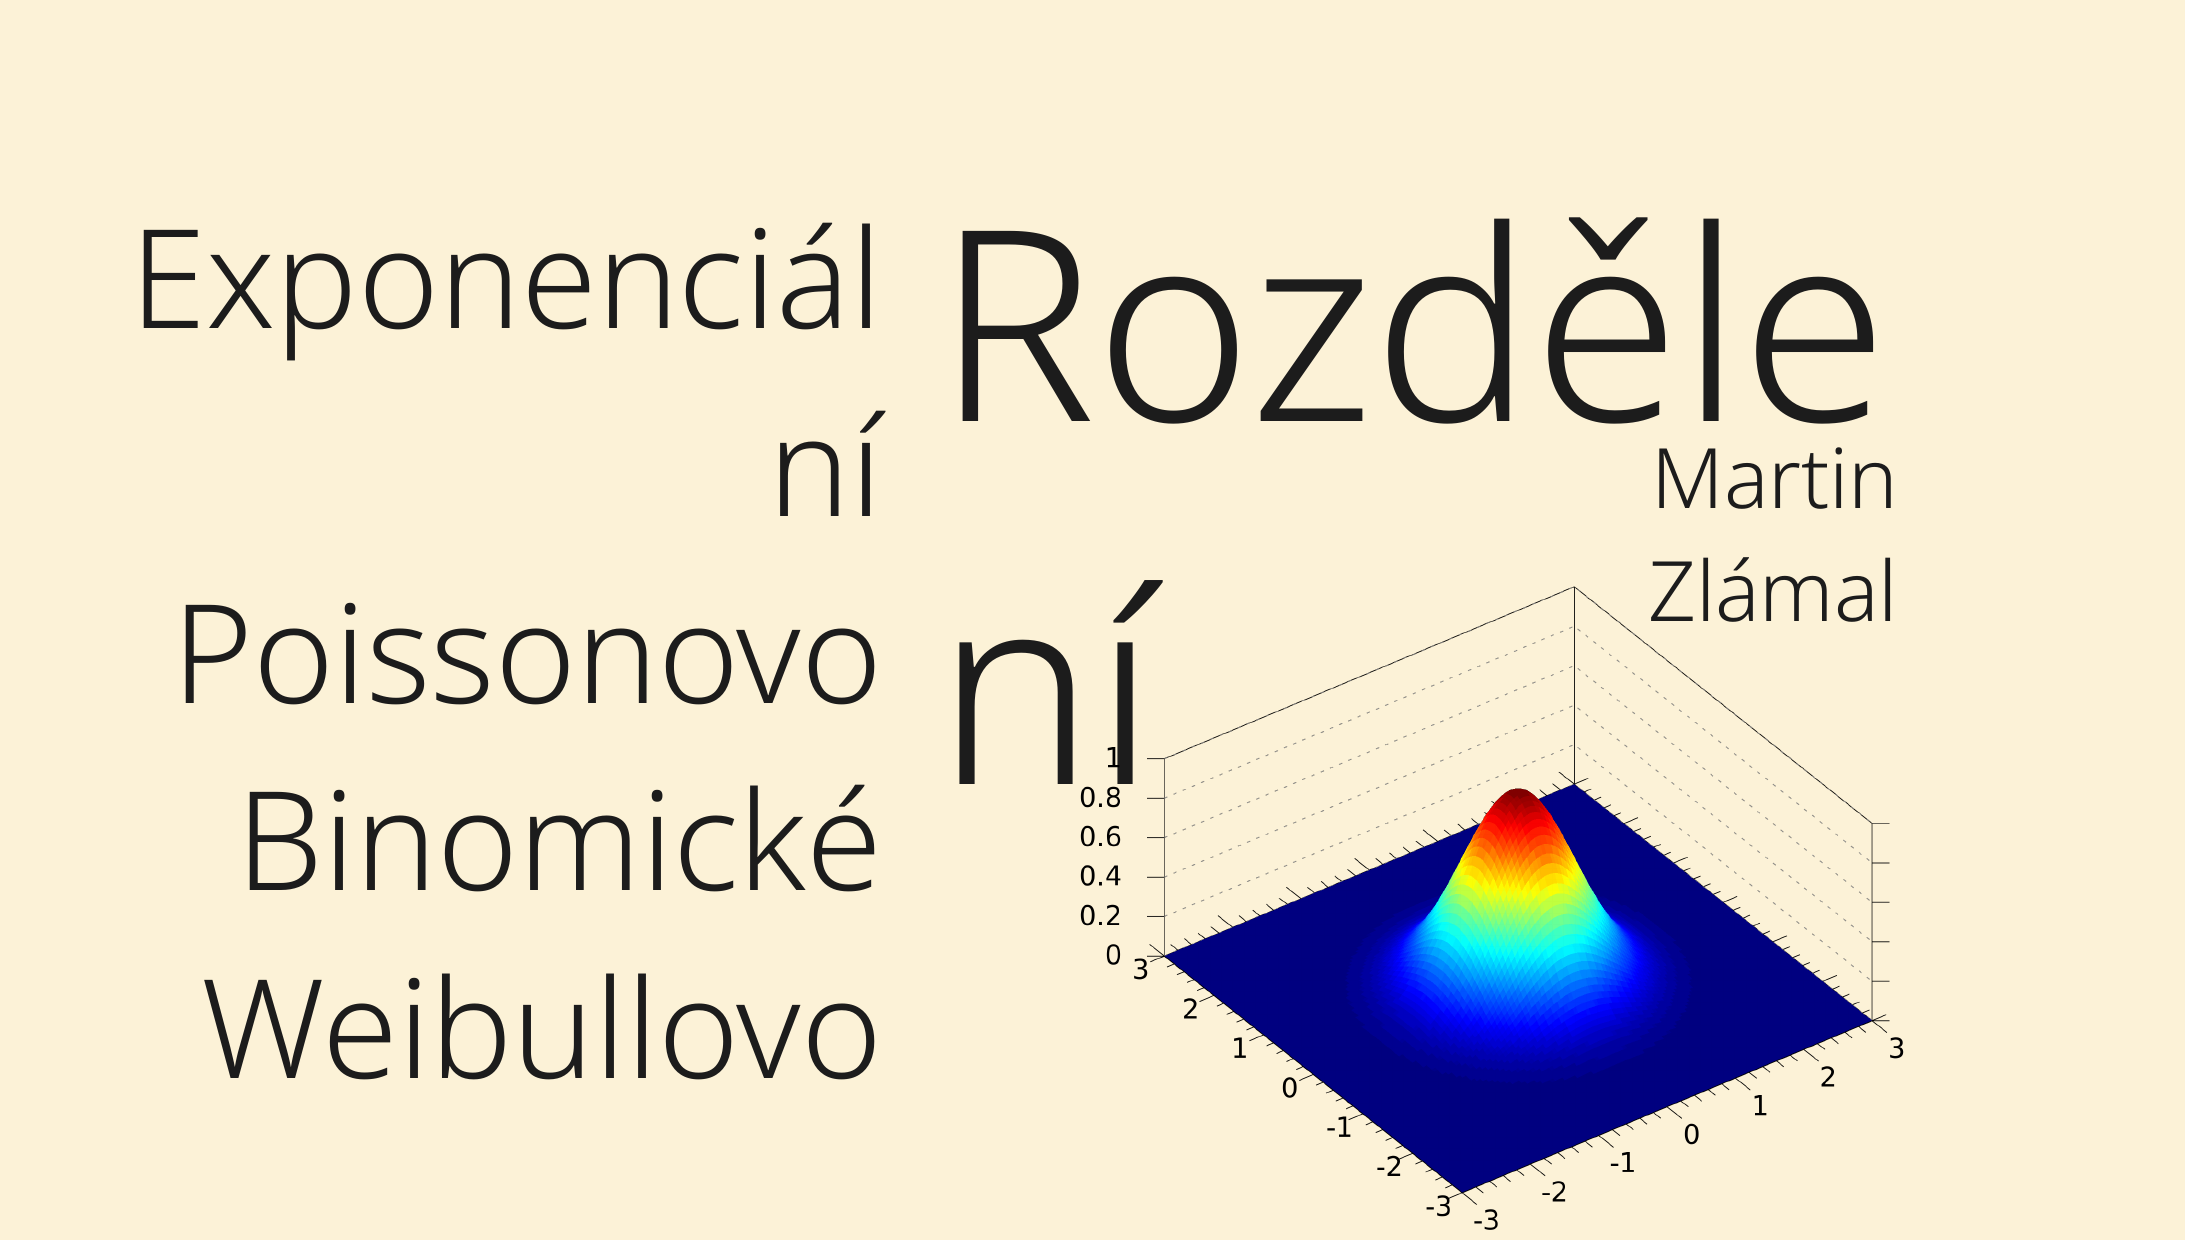

Rozdělení
Exponenciální
Poissonovo
Binomické
Weibullovo
Martin Zlámal